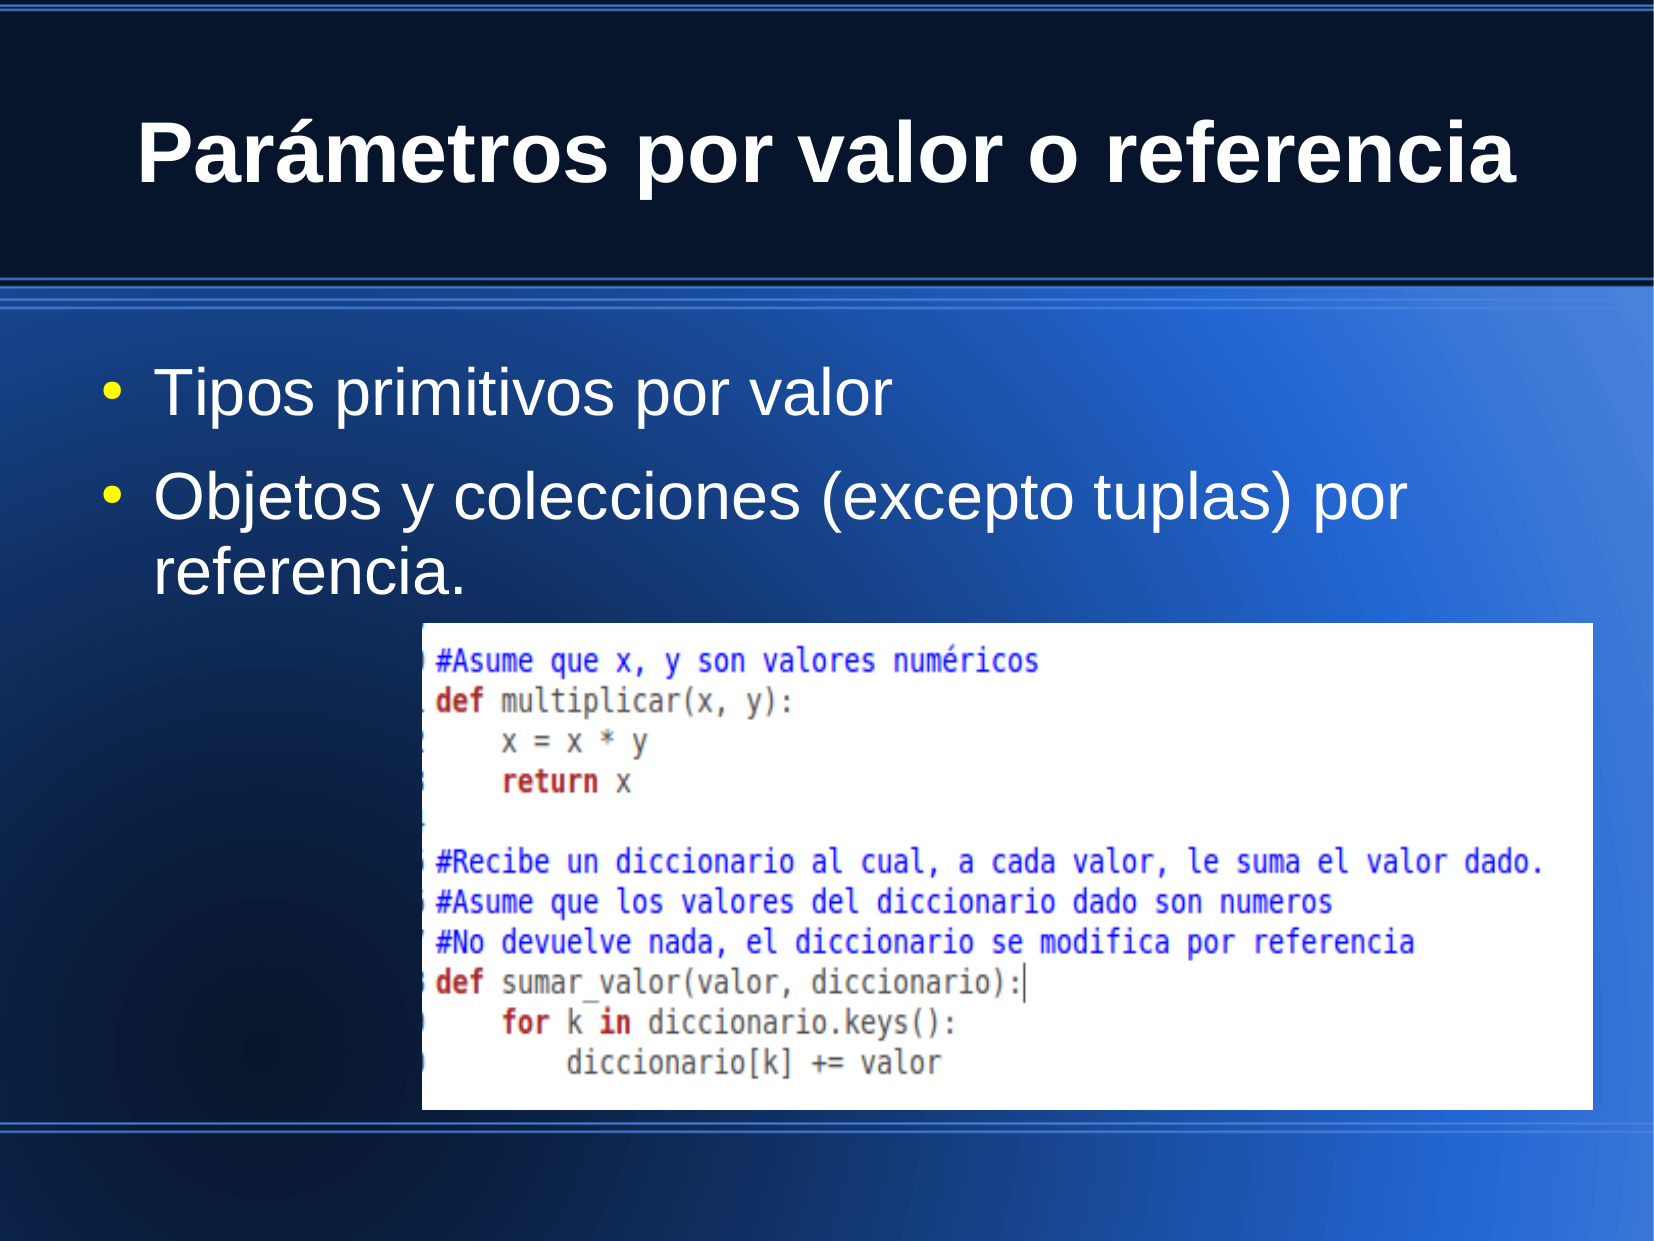

# Parámetros por valor o referencia
Tipos primitivos por valor
Objetos y colecciones (excepto tuplas) por referencia.